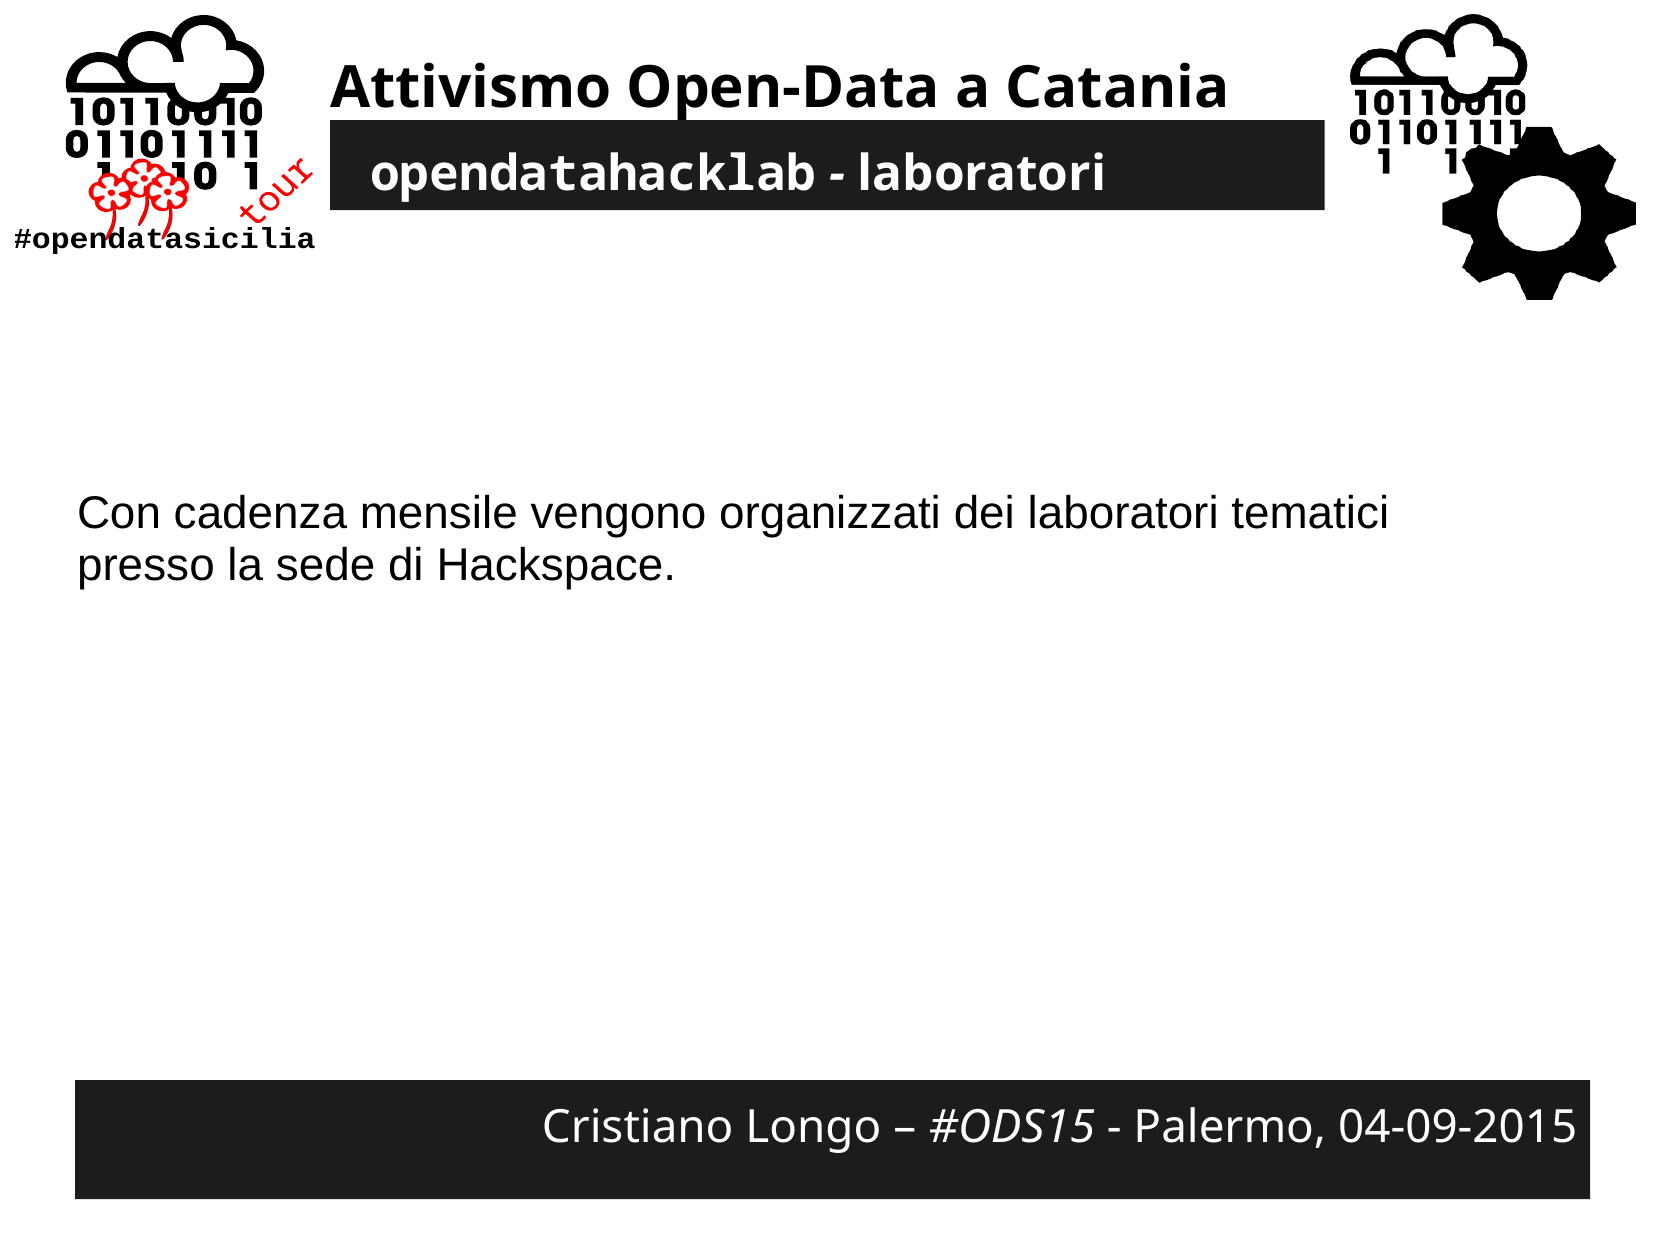

# Attivismo Open-Data a Catania
 opendatahacklab - laboratori
Con cadenza mensile vengono organizzati dei laboratori tematici presso la sede di Hackspace.
 Cristiano Longo – #ODS15 - Palermo, 04-09-2015